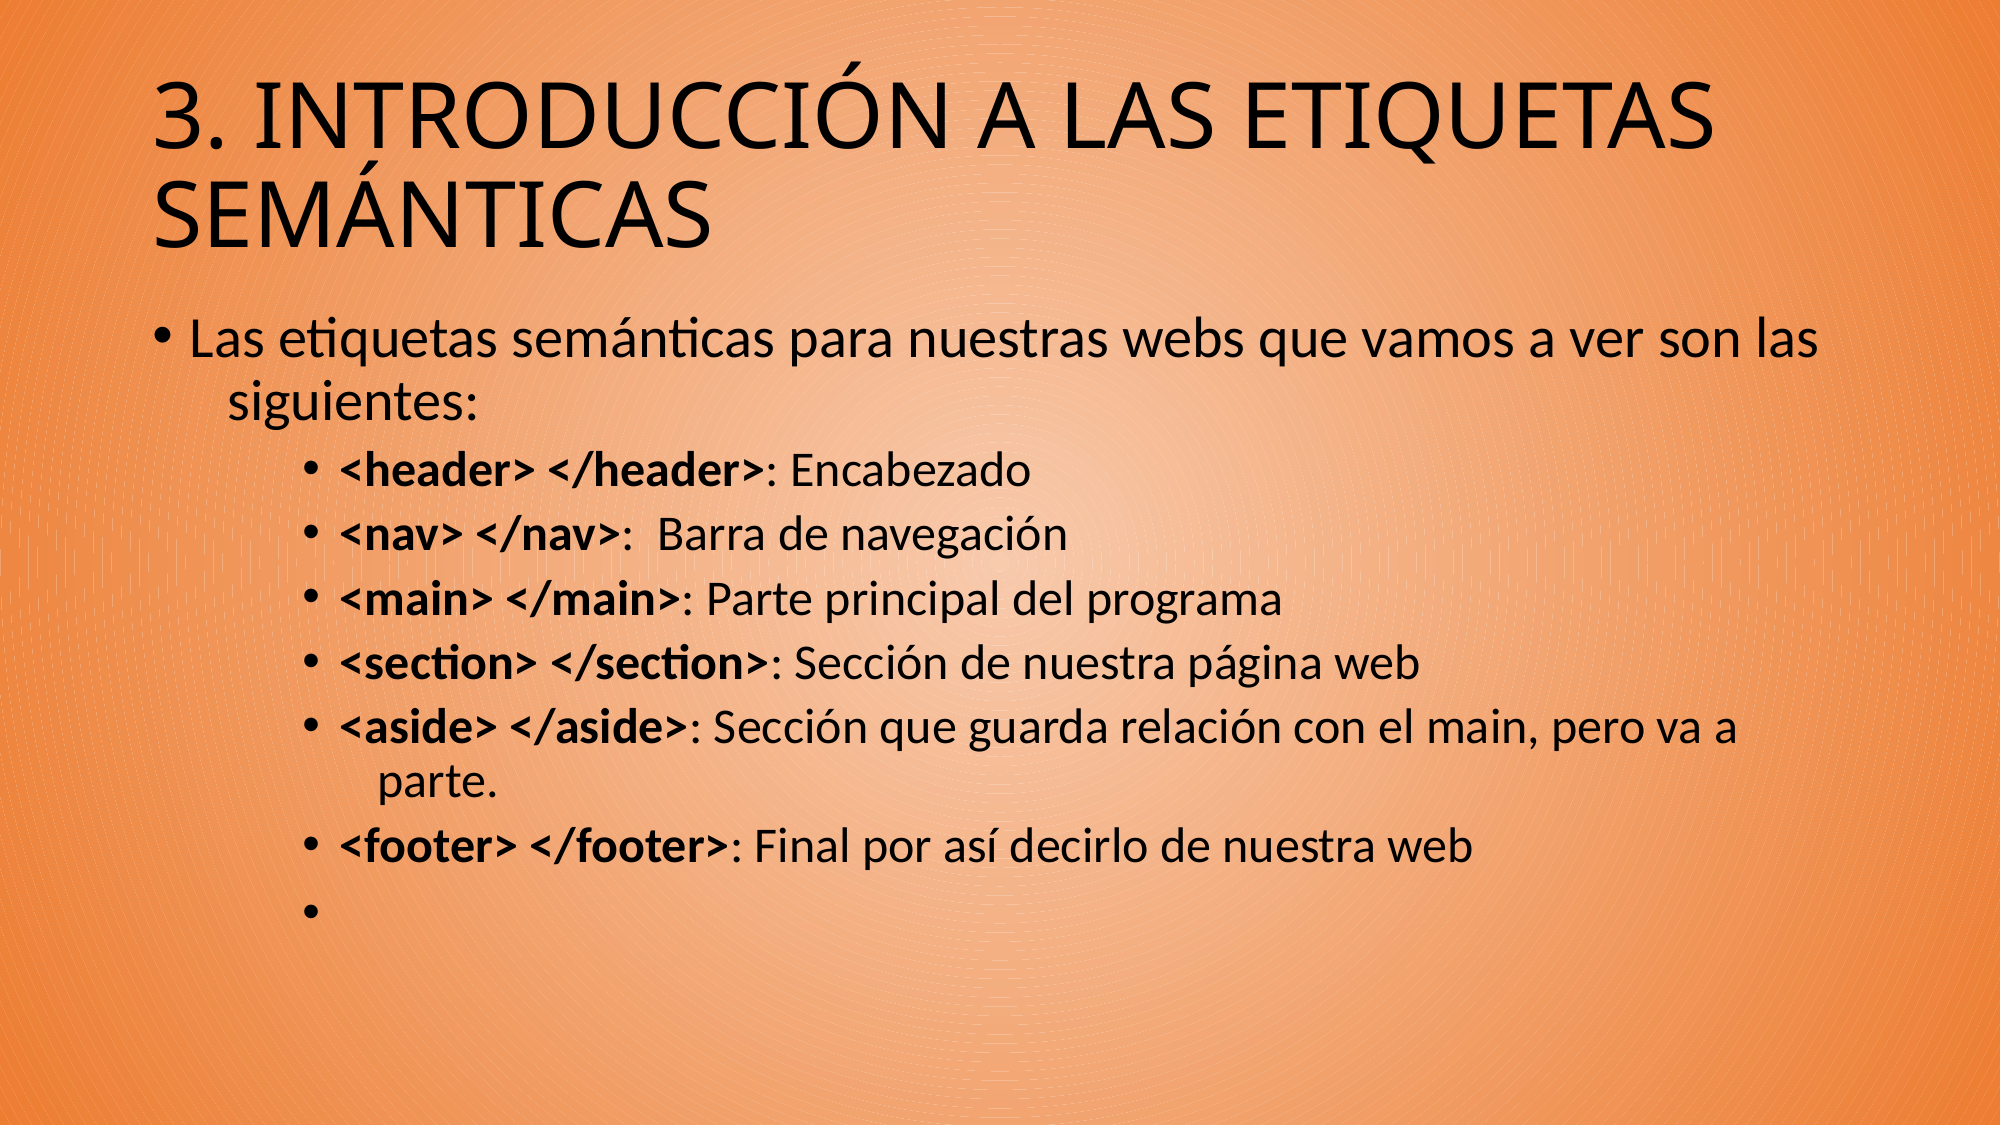

# 3. INTRODUCCIÓN A LAS ETIQUETAS SEMÁNTICAS
Las etiquetas semánticas para nuestras webs que vamos a ver son las siguientes:
<header> </header>: Encabezado
<nav> </nav>: Barra de navegación
<main> </main>: Parte principal del programa
<section> </section>: Sección de nuestra página web
<aside> </aside>: Sección que guarda relación con el main, pero va a parte.
<footer> </footer>: Final por así decirlo de nuestra web